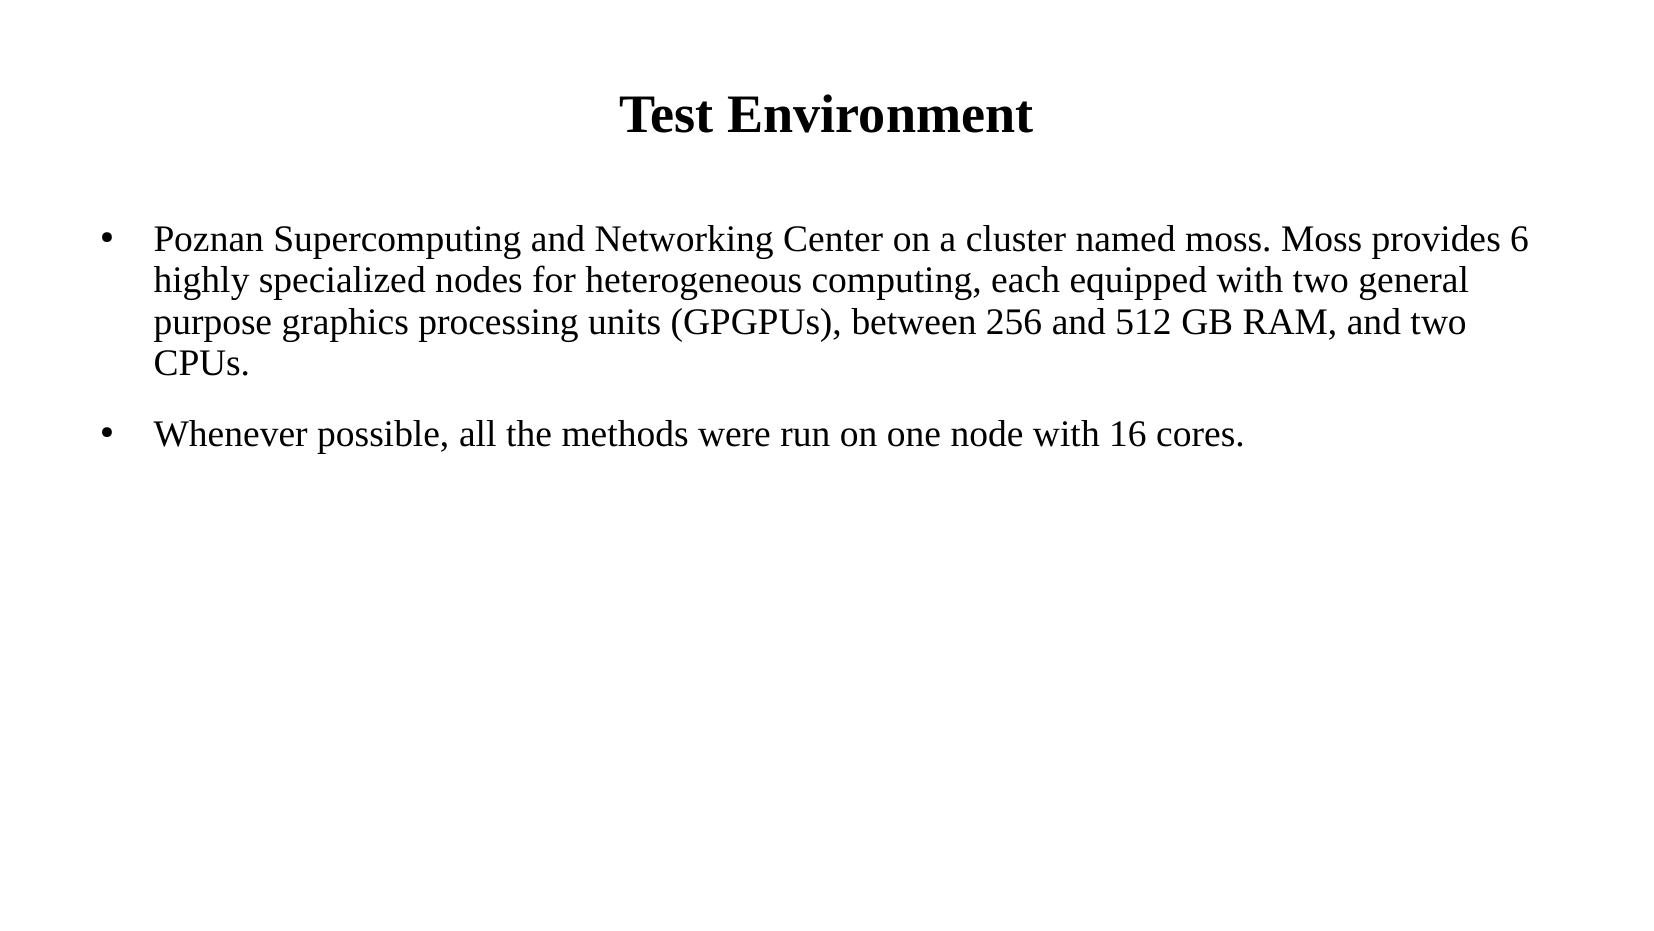

# Test Environment
Poznan Supercomputing and Networking Center on a cluster named moss. Moss provides 6 highly specialized nodes for heterogeneous computing, each equipped with two general purpose graphics processing units (GPGPUs), between 256 and 512 GB RAM, and two CPUs.
Whenever possible, all the methods were run on one node with 16 cores.